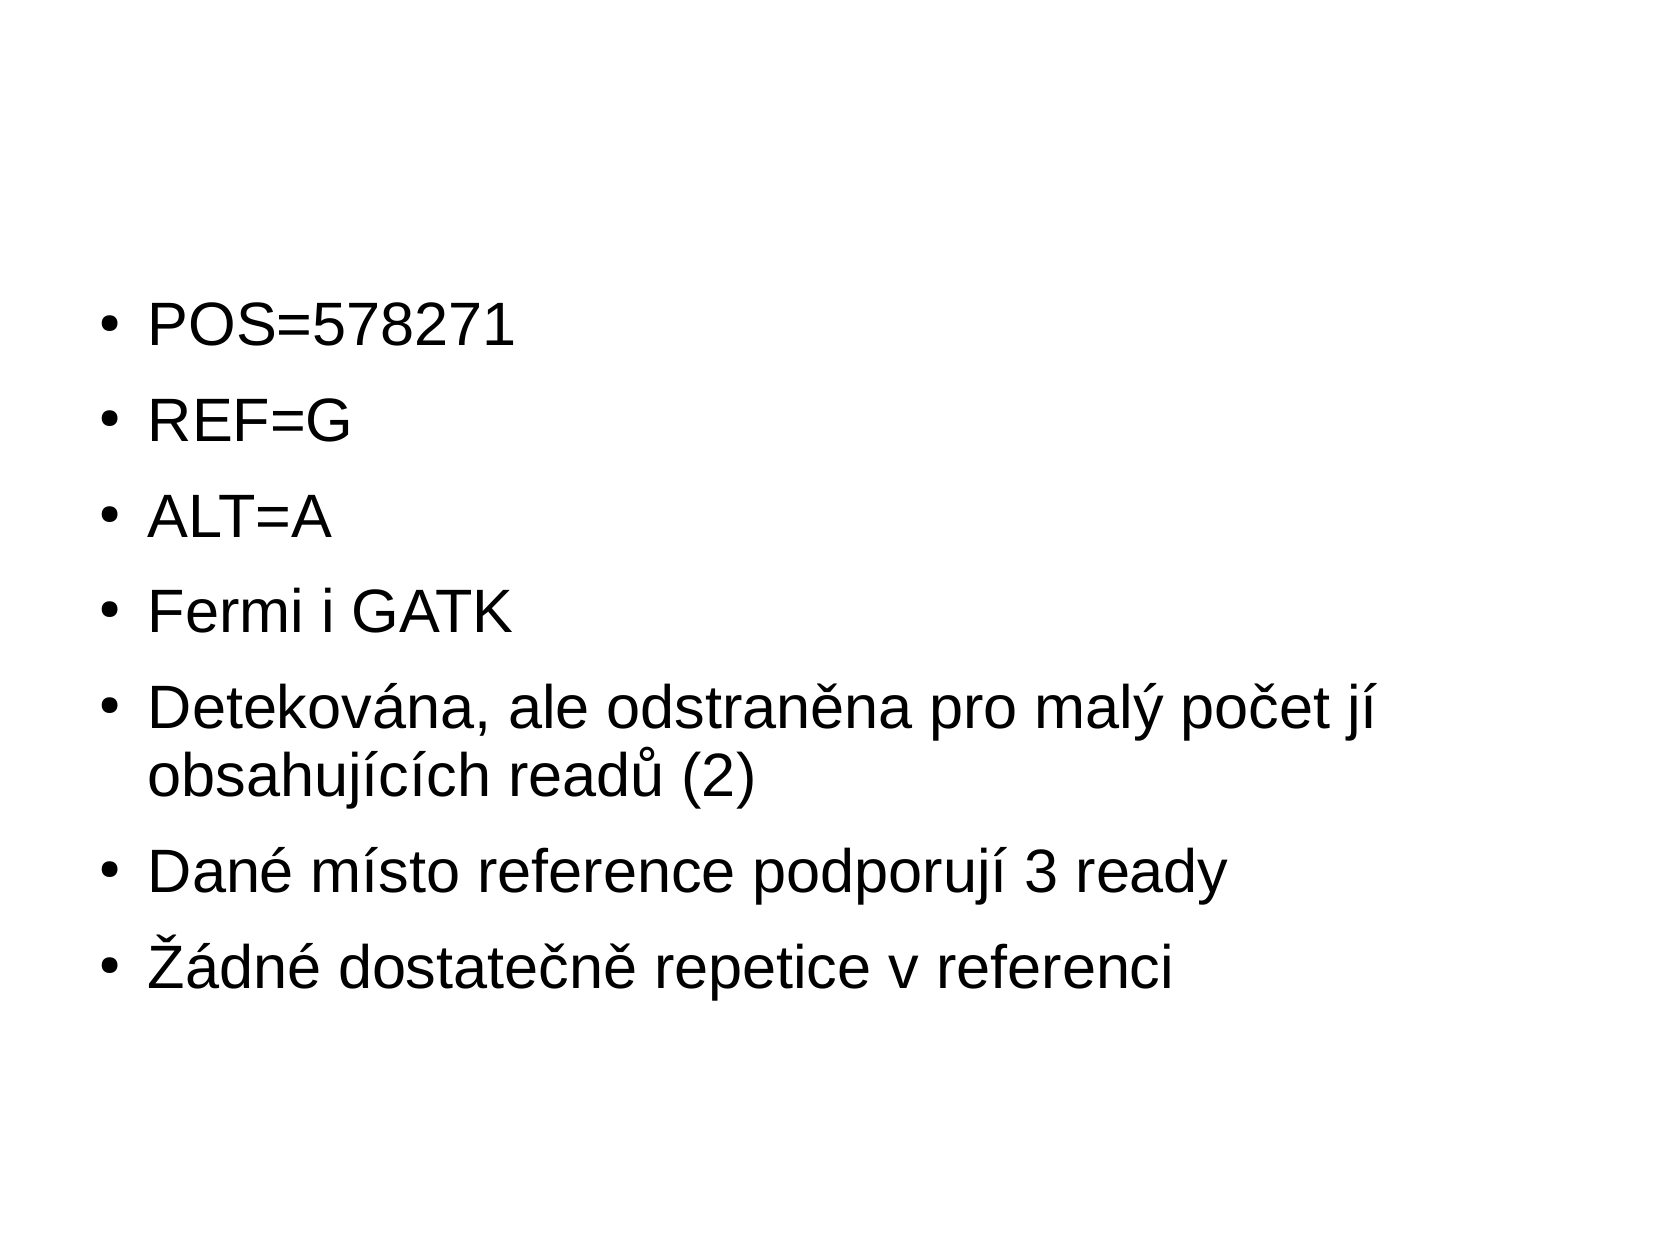

#
POS=578271
REF=G
ALT=A
Fermi i GATK
Detekována, ale odstraněna pro malý počet jí obsahujících readů (2)
Dané místo reference podporují 3 ready
Žádné dostatečně repetice v referenci